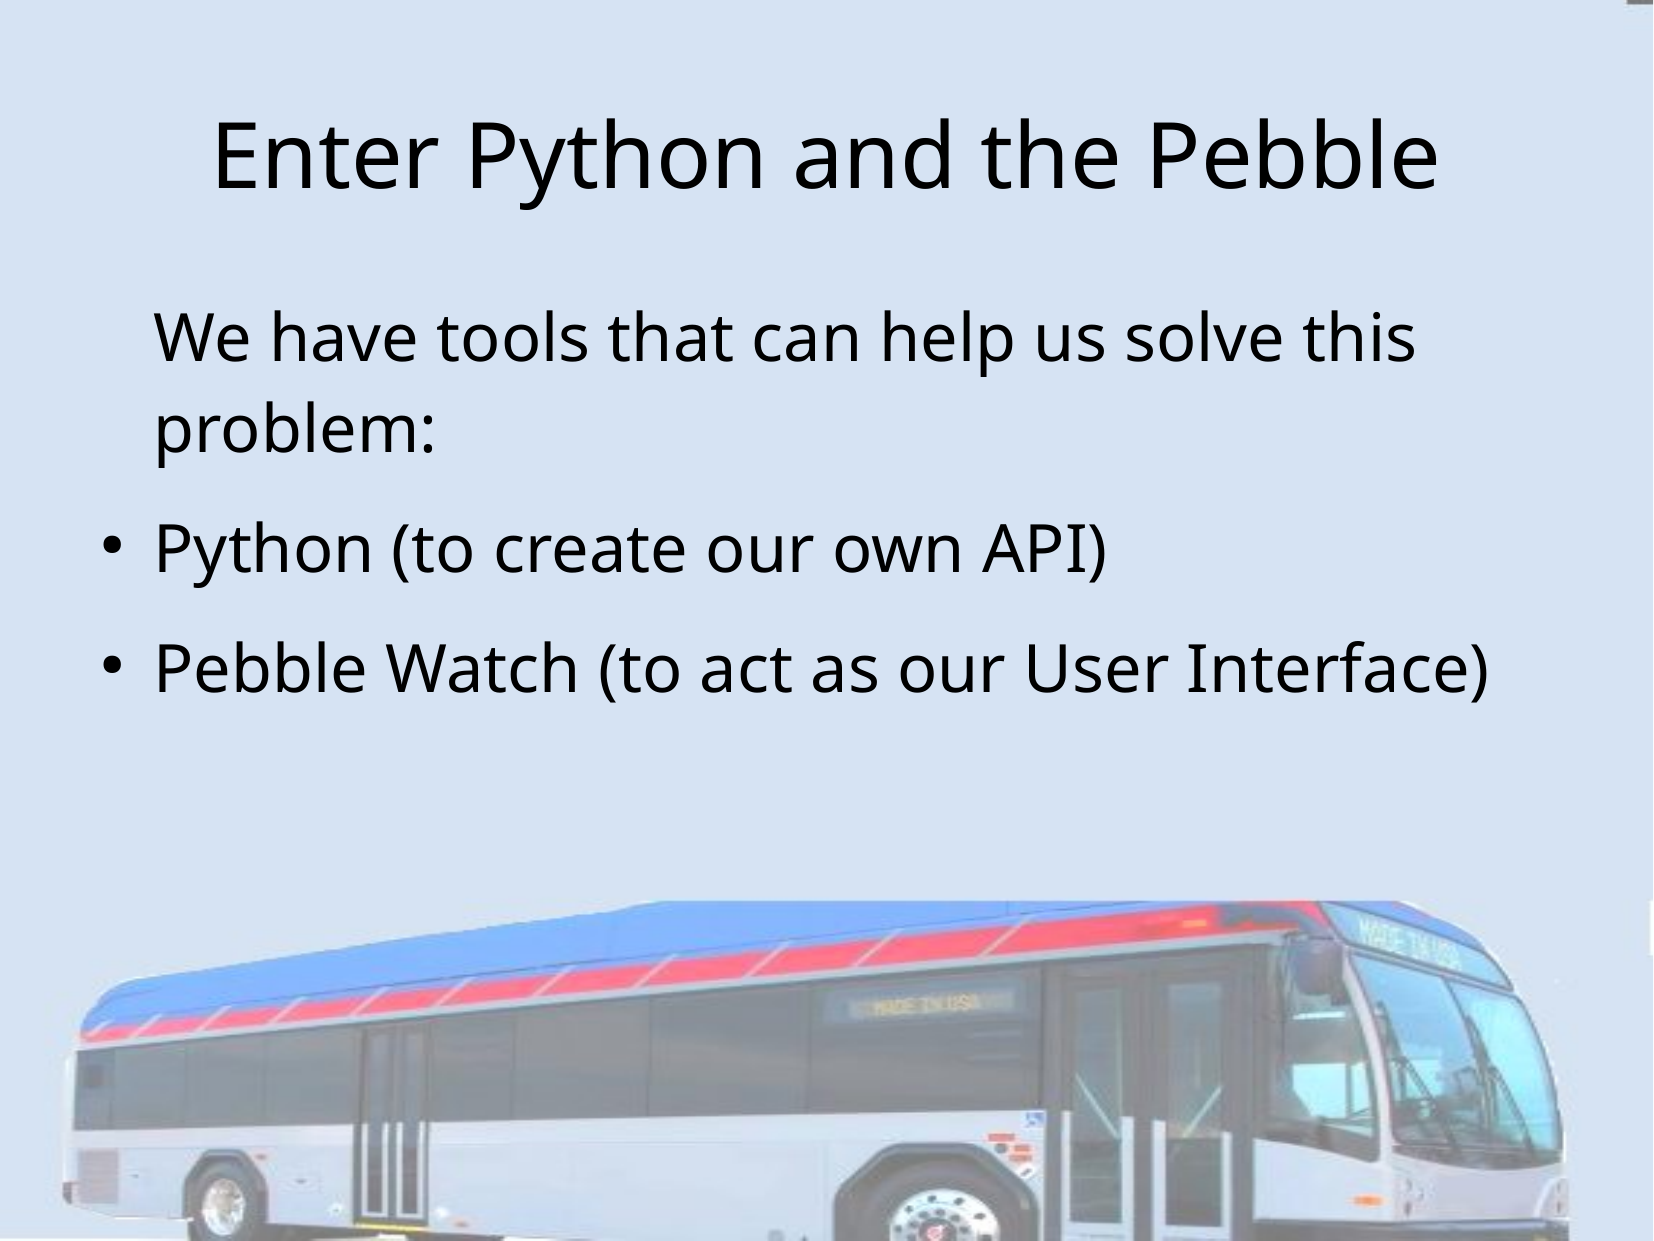

# Enter Python and the Pebble
We have tools that can help us solve this problem:
Python (to create our own API)
Pebble Watch (to act as our User Interface)